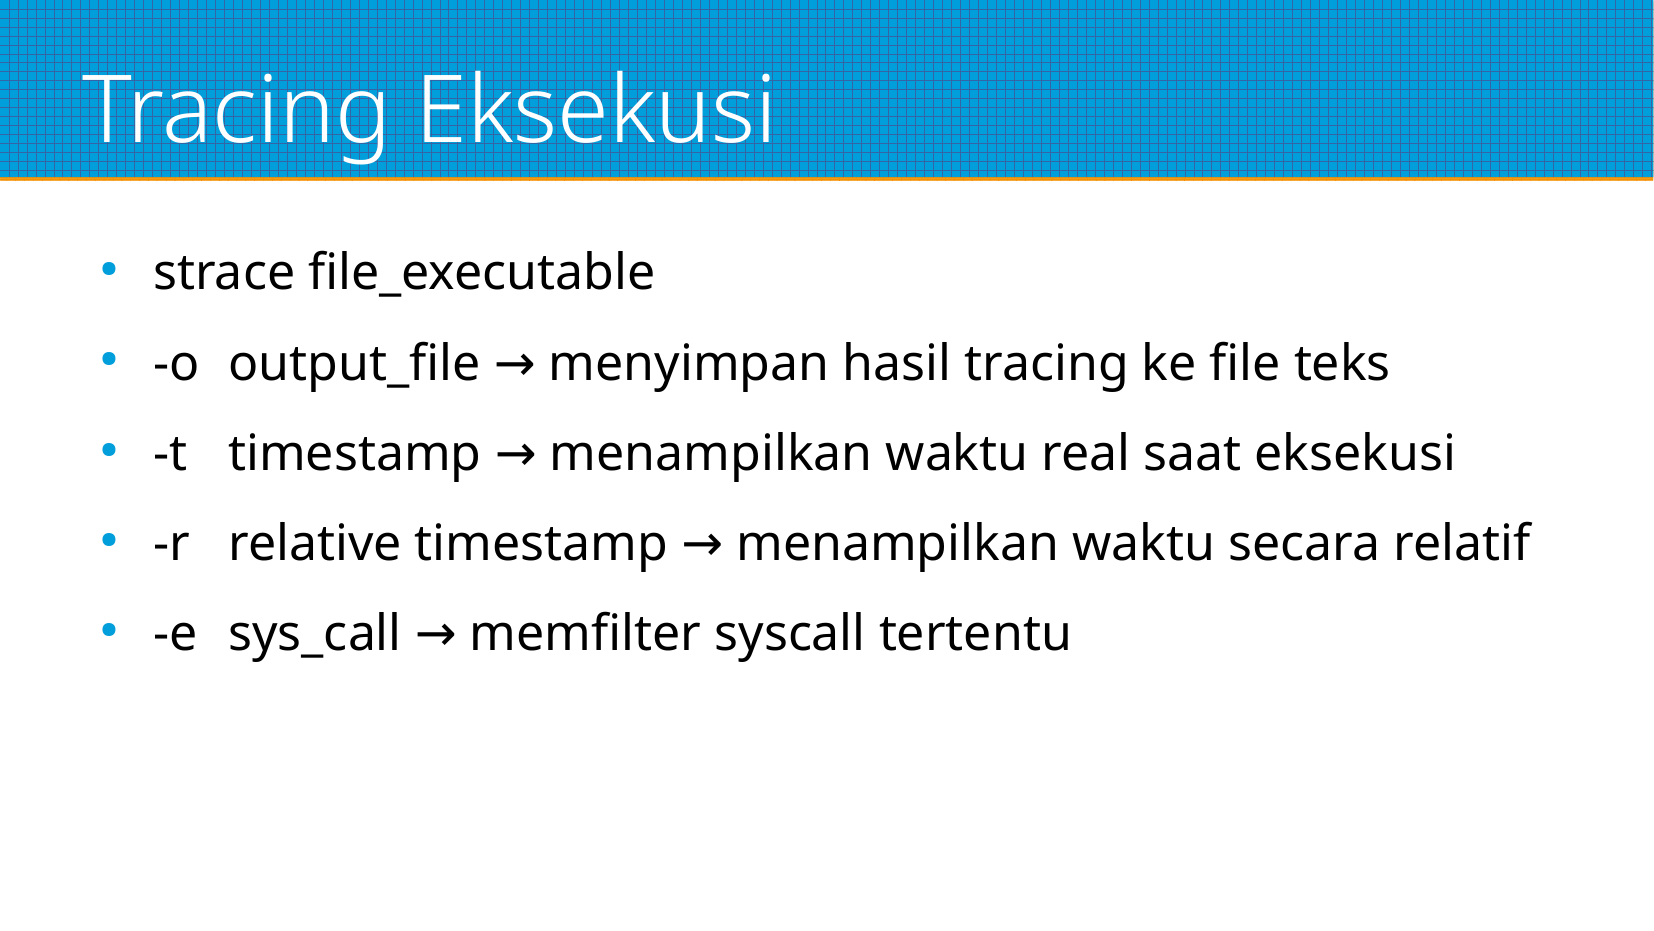

# Tracing Eksekusi
strace file_executable
-o 	output_file → menyimpan hasil tracing ke file teks
-t 	timestamp → menampilkan waktu real saat eksekusi
-r 	relative timestamp → menampilkan waktu secara relatif
-e	sys_call → memfilter syscall tertentu